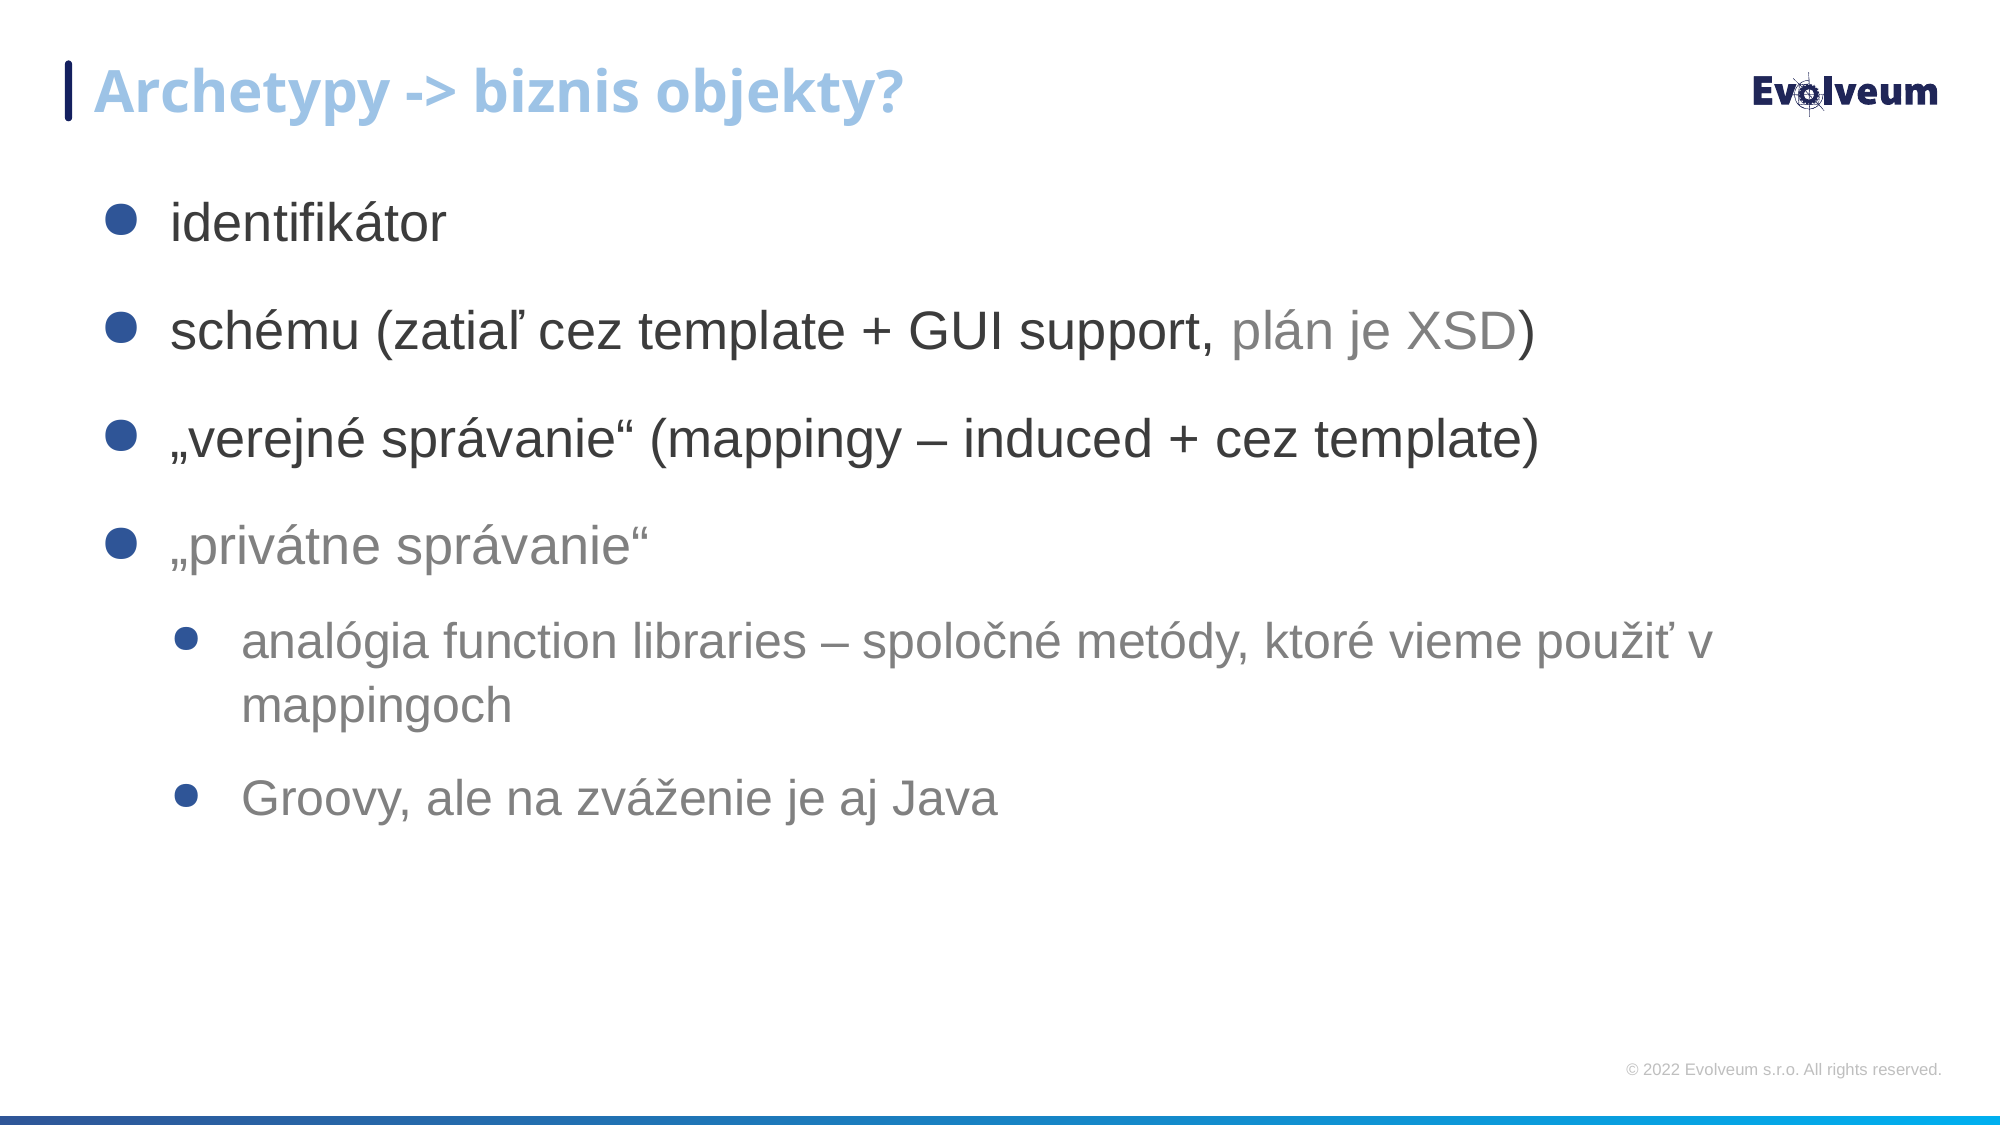

# Archetypy -> biznis objekty?
identifikátor
schému (zatiaľ cez template + GUI support, plán je XSD)
„verejné správanie“ (mappingy – induced + cez template)
„privátne správanie“
analógia function libraries – spoločné metódy, ktoré vieme použiť v mappingoch
Groovy, ale na zváženie je aj Java